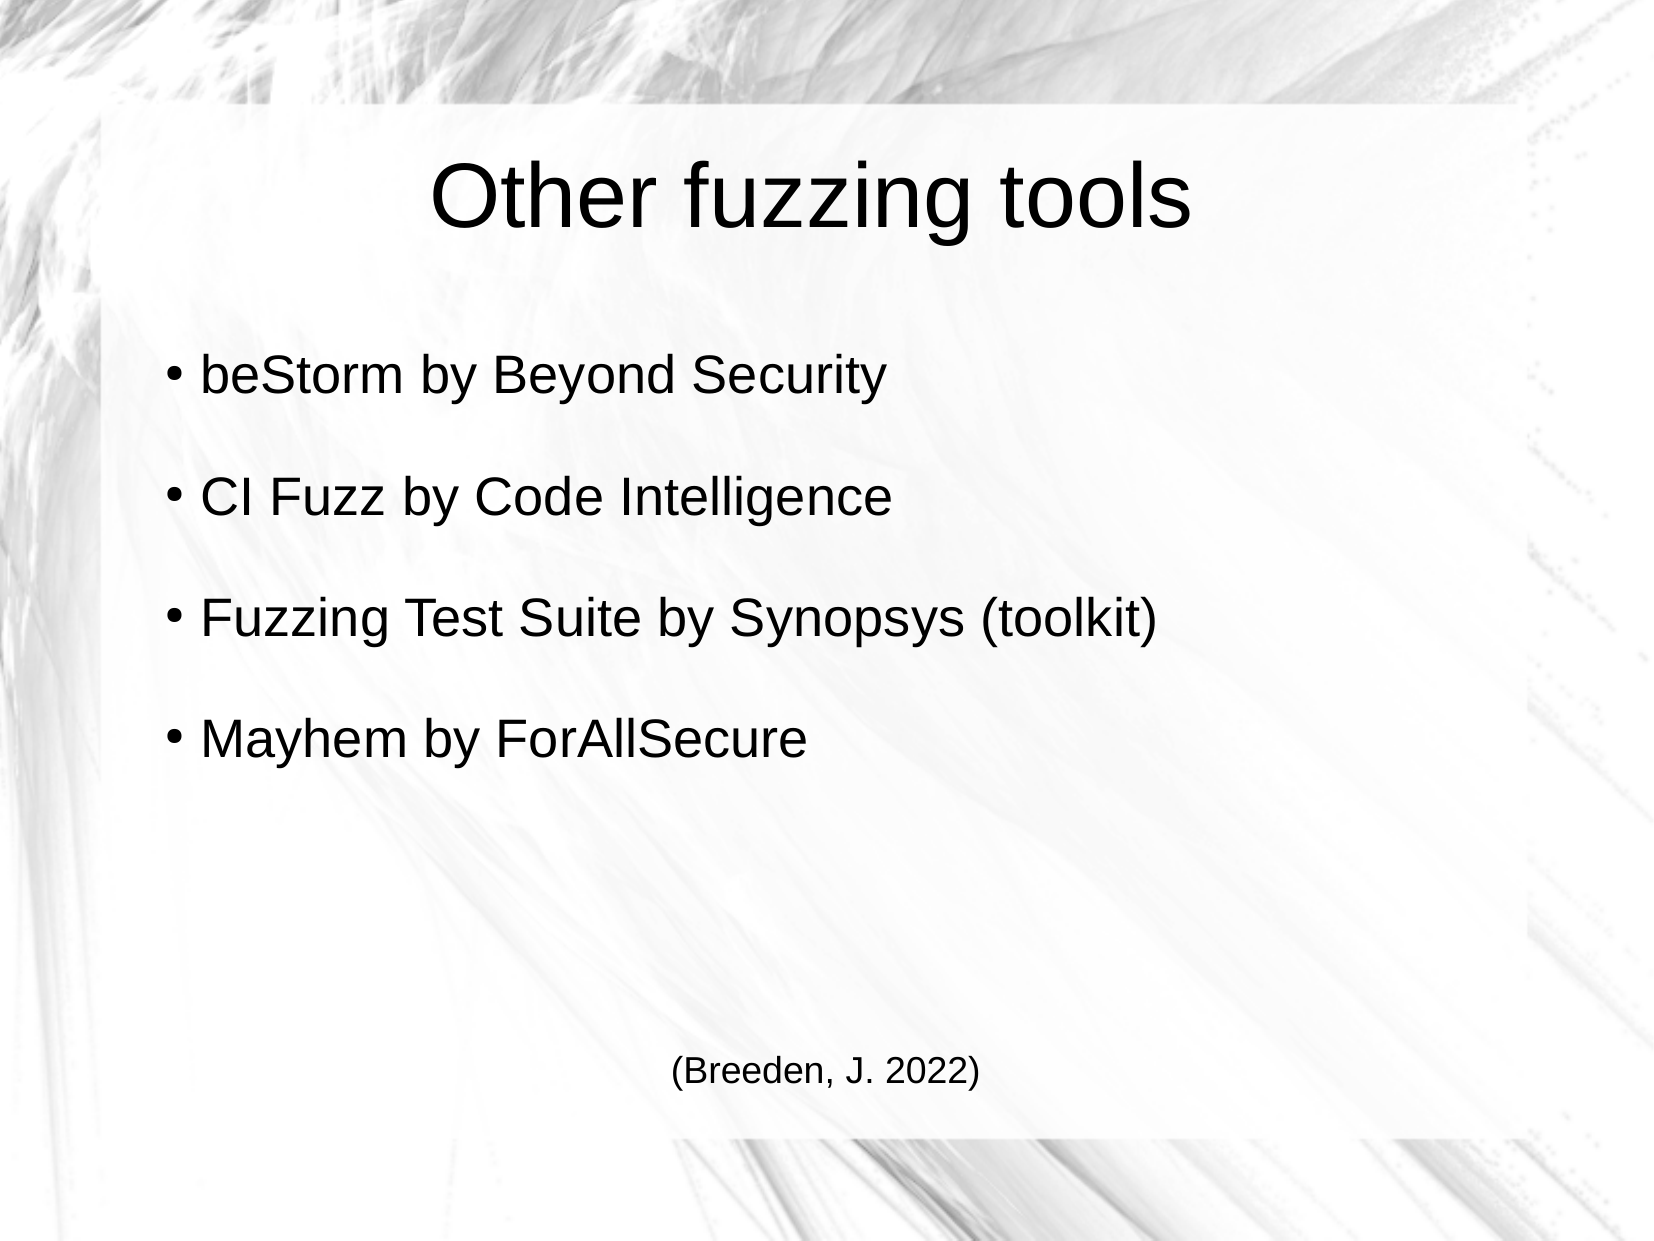

# Other fuzzing tools
beStorm by Beyond Security
CI Fuzz by Code Intelligence
Fuzzing Test Suite by Synopsys (toolkit)
Mayhem by ForAllSecure
(Breeden, J. 2022)